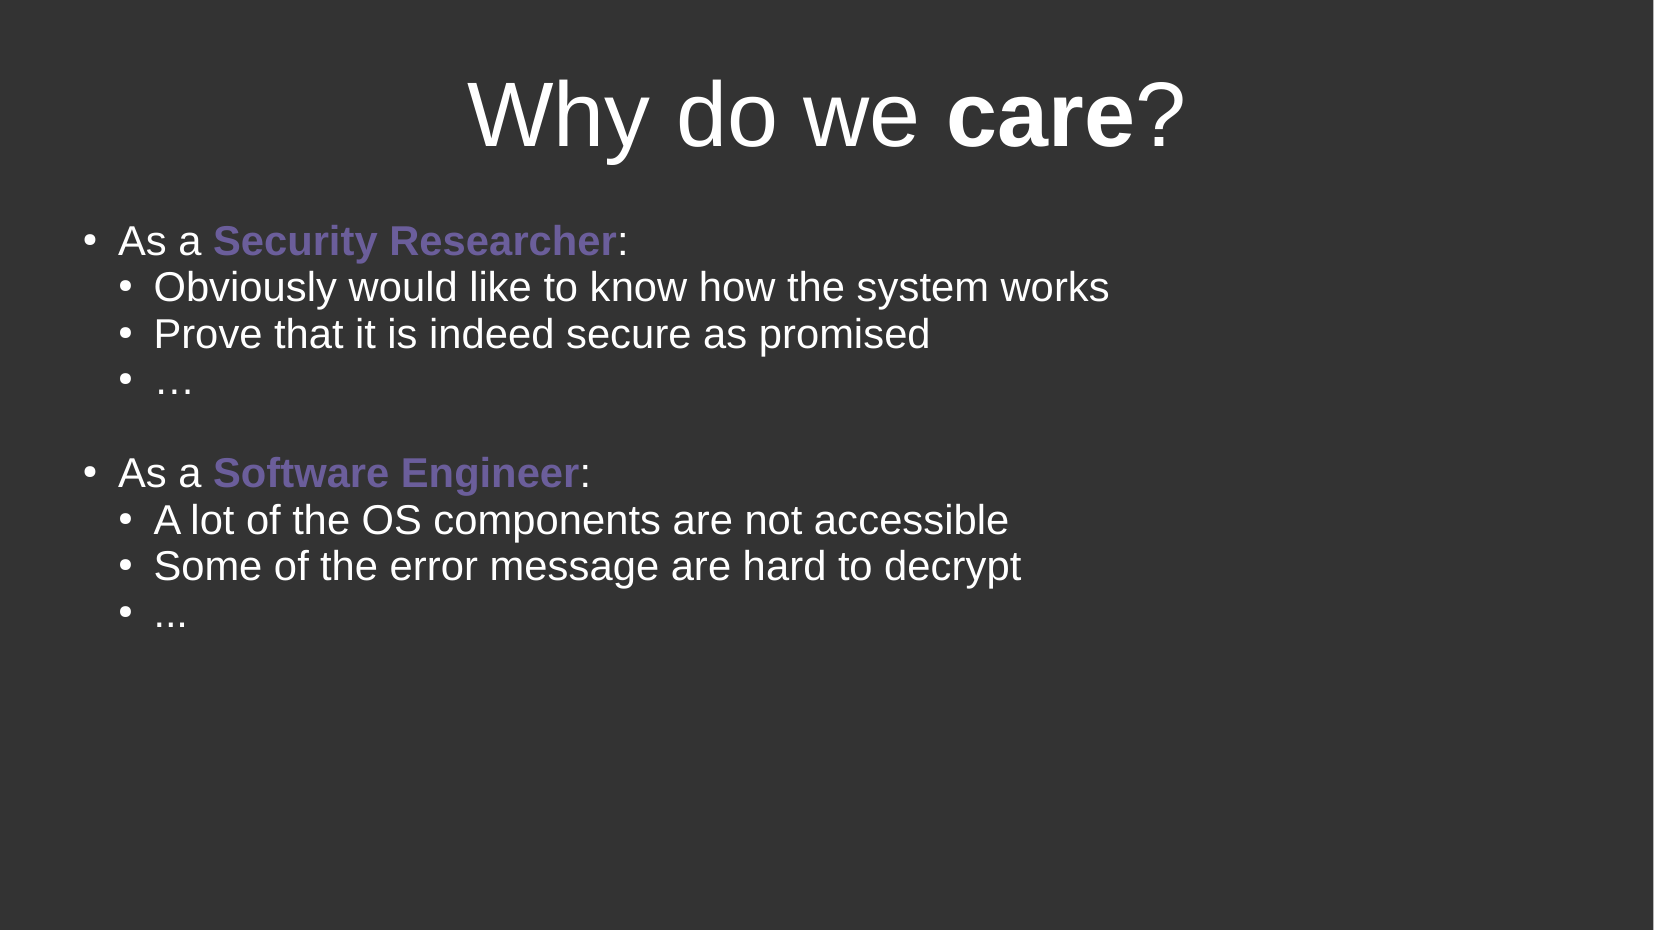

# Why do we care?
As a Security Researcher:
Obviously would like to know how the system works
Prove that it is indeed secure as promised
…
As a Software Engineer:
A lot of the OS components are not accessible
Some of the error message are hard to decrypt
...